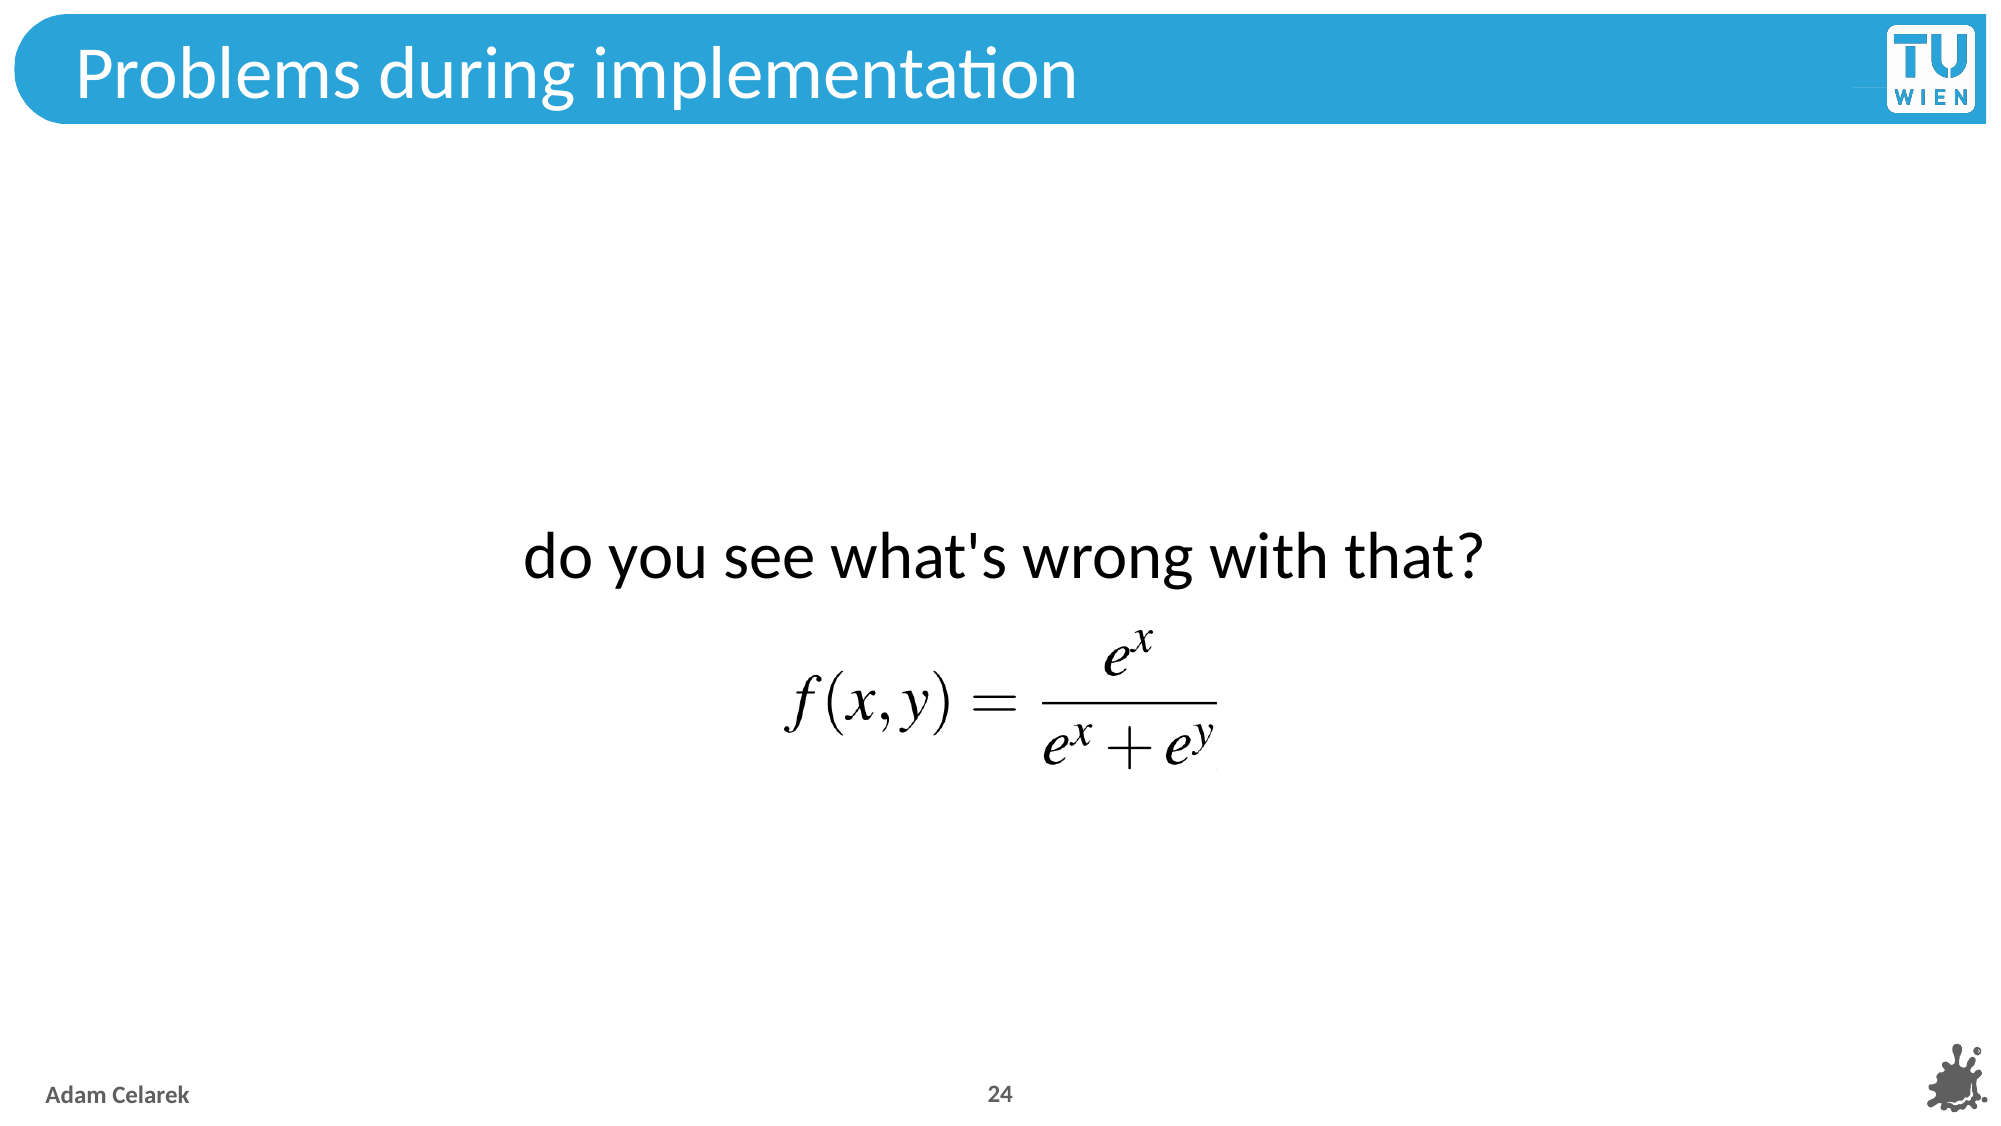

# Problems during implementation
do you see what's wrong with that?
Adam Celarek